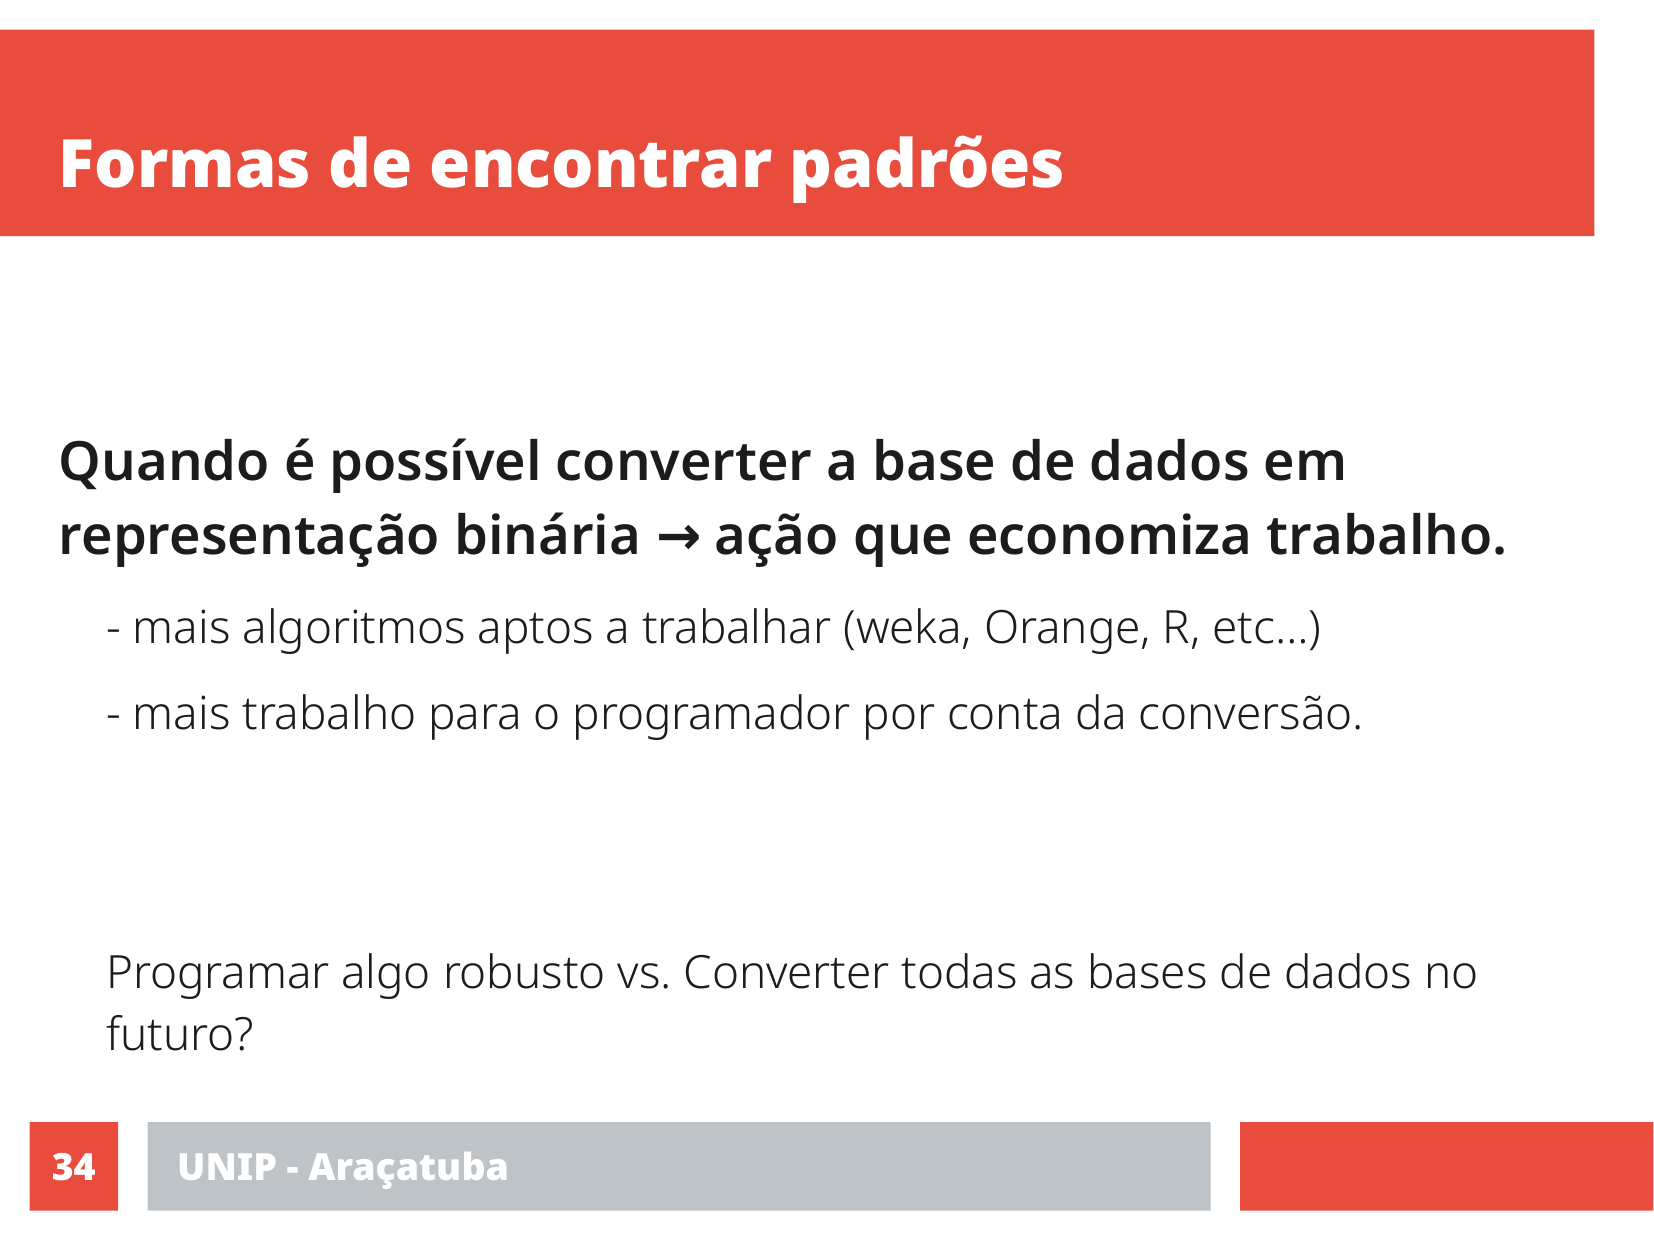

# Formas de encontrar padrões
Quando é possível converter a base de dados em representação binária → ação que economiza trabalho.
- mais algoritmos aptos a trabalhar (weka, Orange, R, etc…)
- mais trabalho para o programador por conta da conversão.
Programar algo robusto vs. Converter todas as bases de dados no futuro?
34
UNIP - Araçatuba